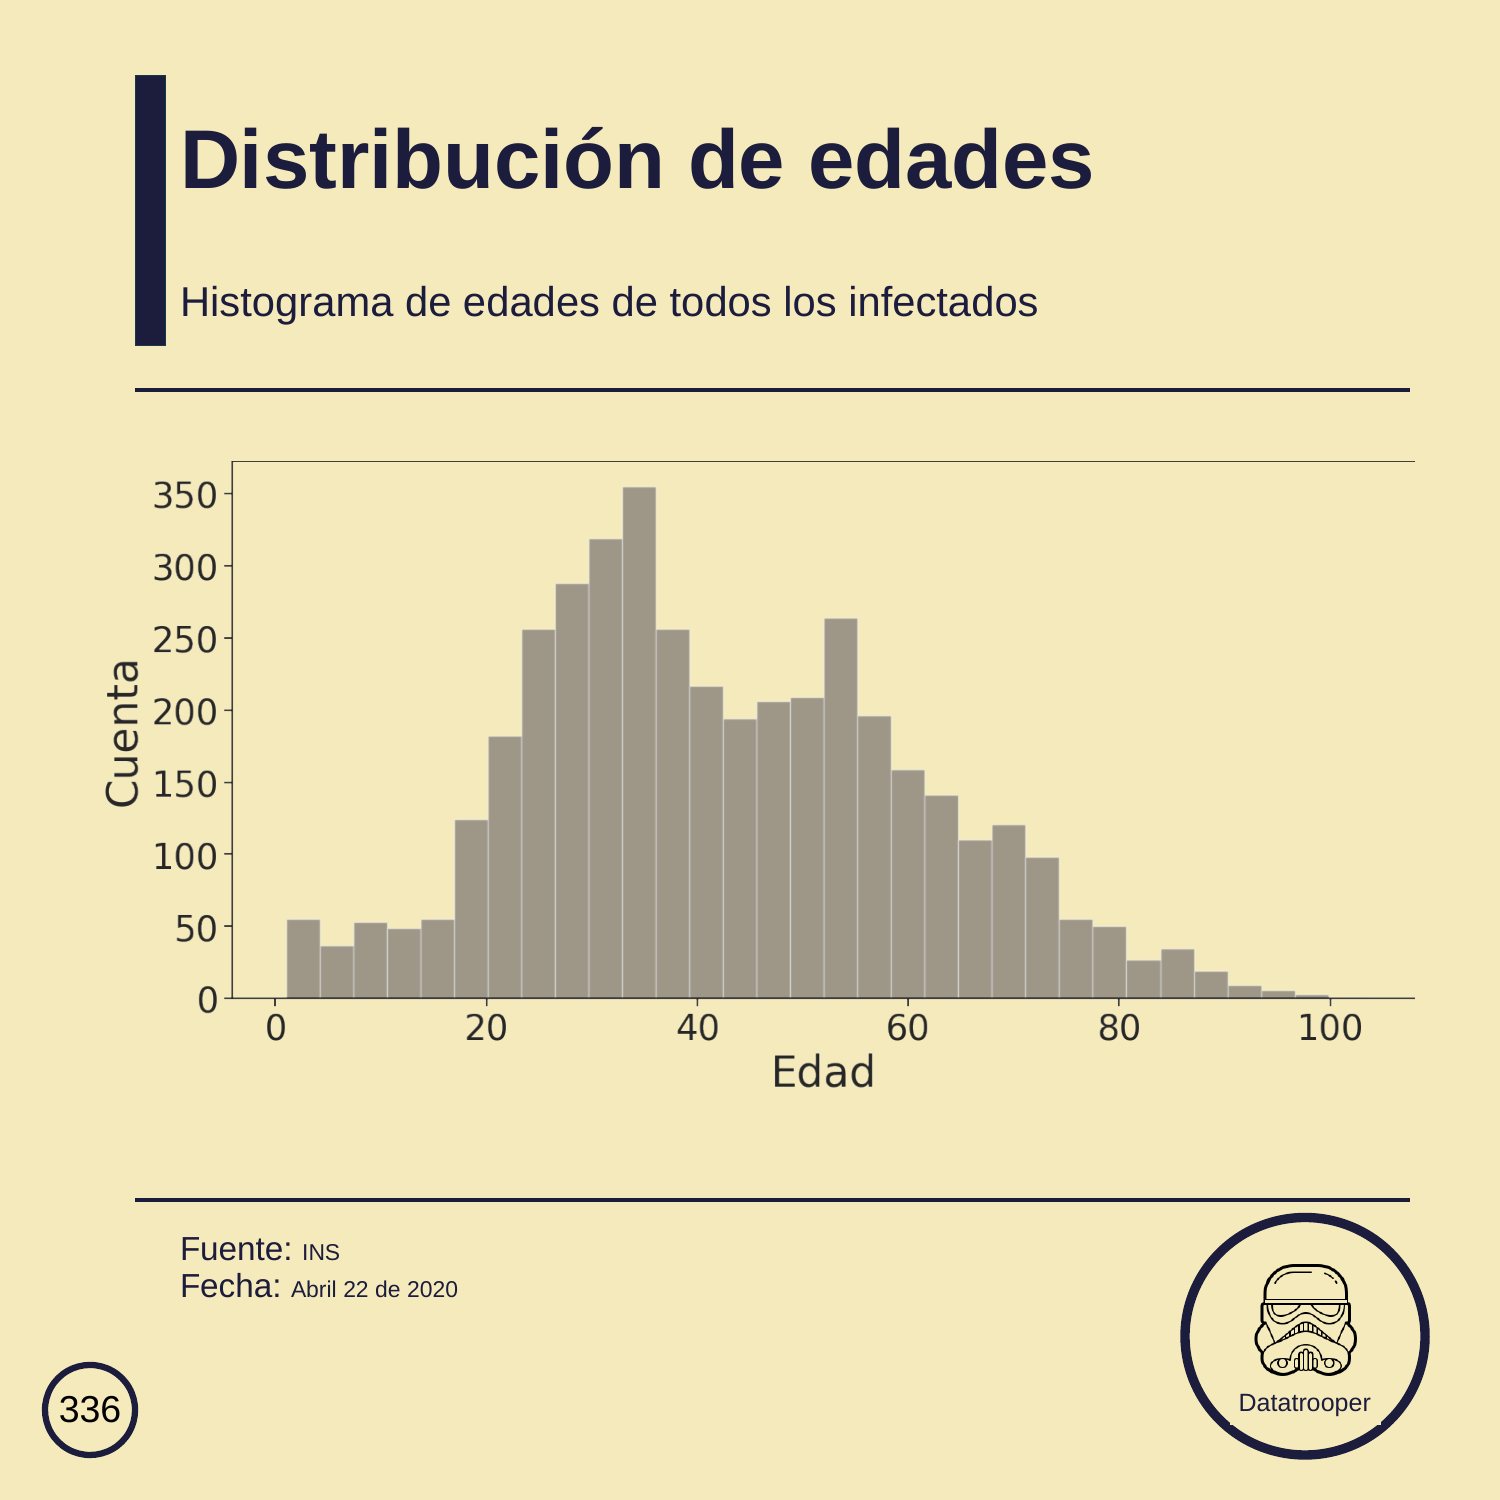

# Distribución de edades
Histograma de edades de todos los infectados
Fuente: INS
Fecha: Abril 22 de 2020
336
Datatrooper